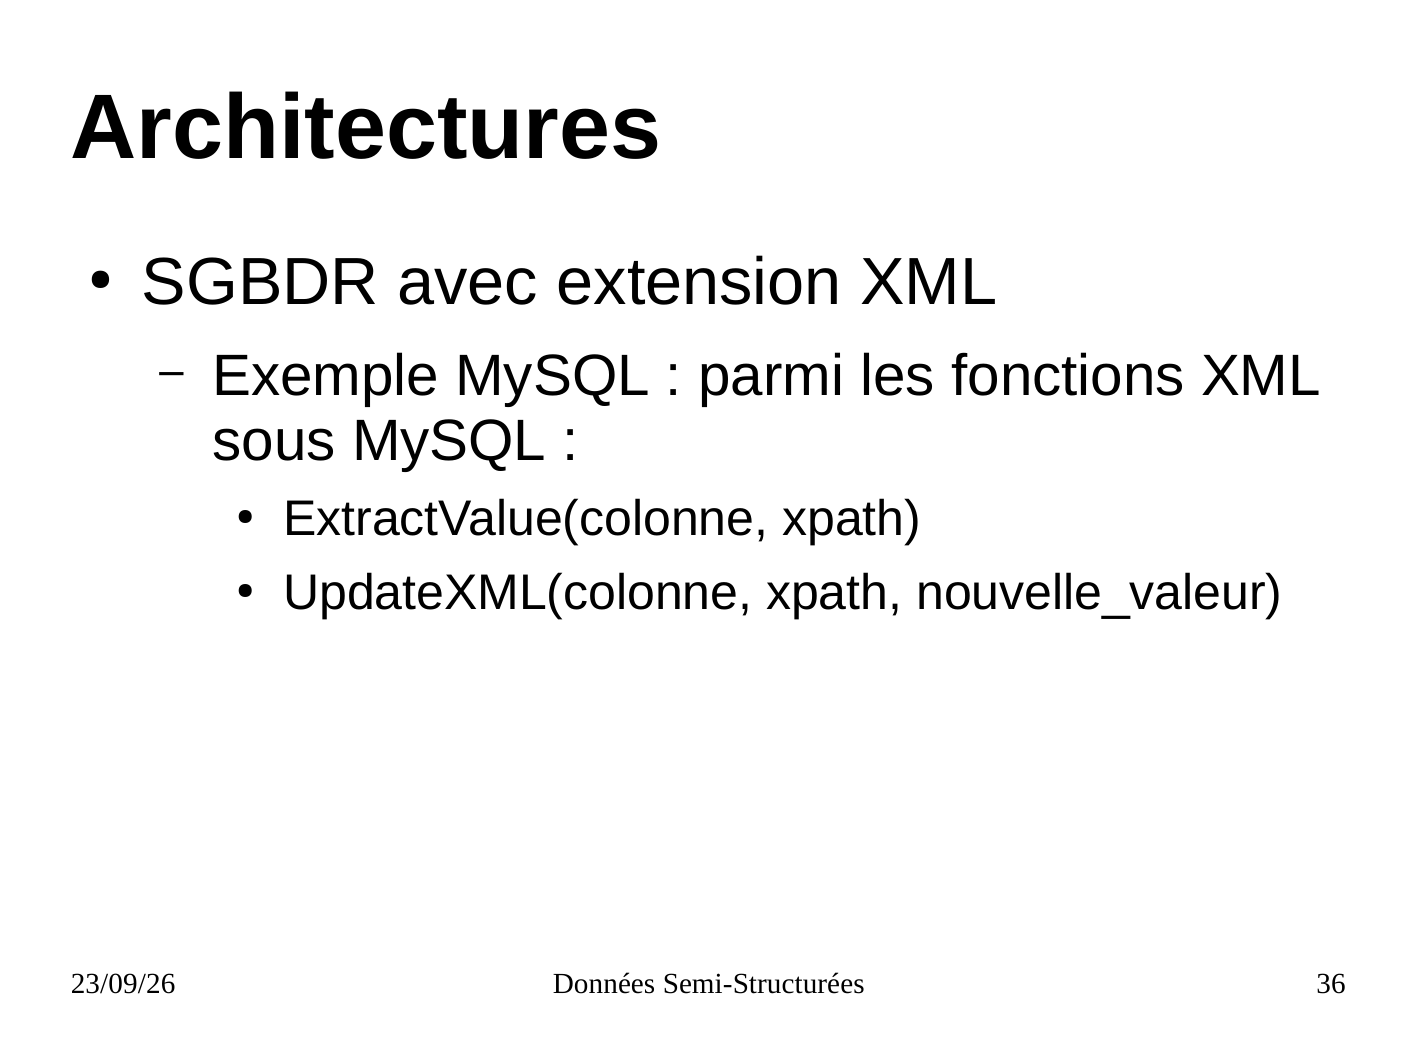

# Architectures
SGBDR avec extension XML
Exemple MySQL : parmi les fonctions XML sous MySQL :
ExtractValue(colonne, xpath)
UpdateXML(colonne, xpath, nouvelle_valeur)
Données Semi-Structurées
36